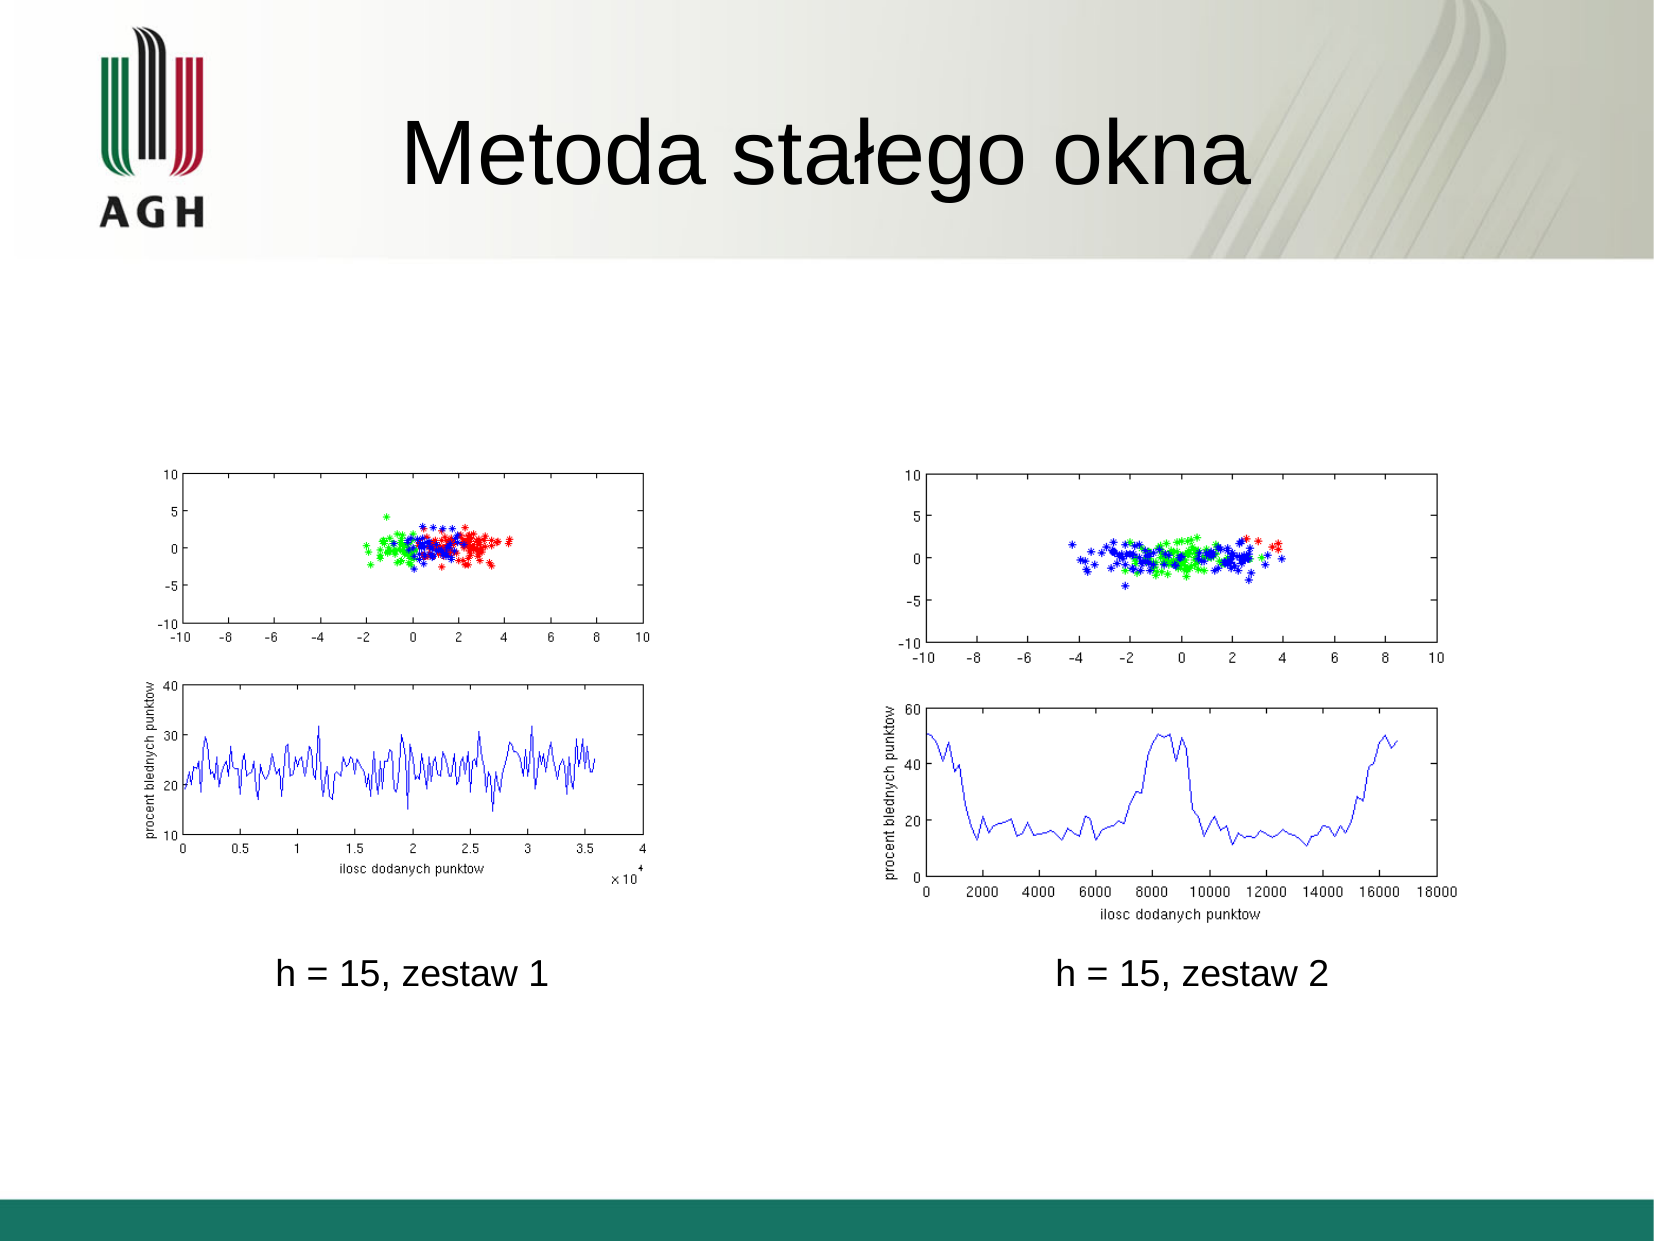

# Metoda stałego okna
h = 15, zestaw 1
h = 15, zestaw 2